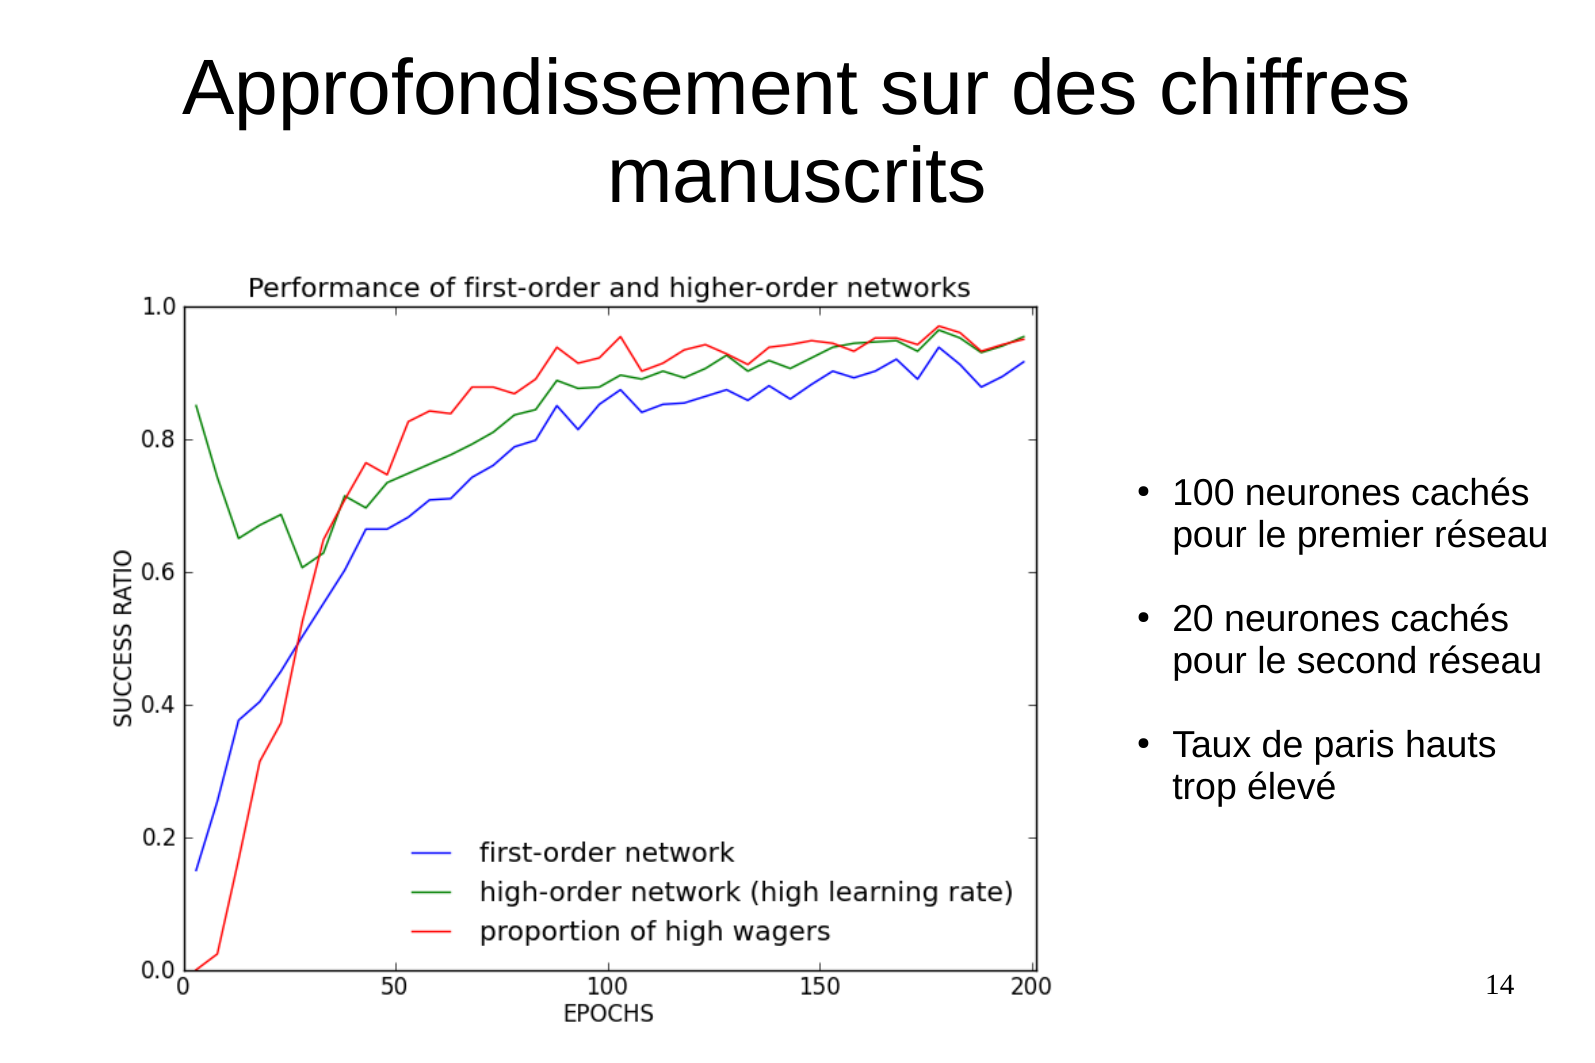

# Approfondissement sur des chiffres manuscrits
100 neurones cachés pour le premier réseau
20 neurones cachés pour le second réseau
Taux de paris hauts trop élevé
14